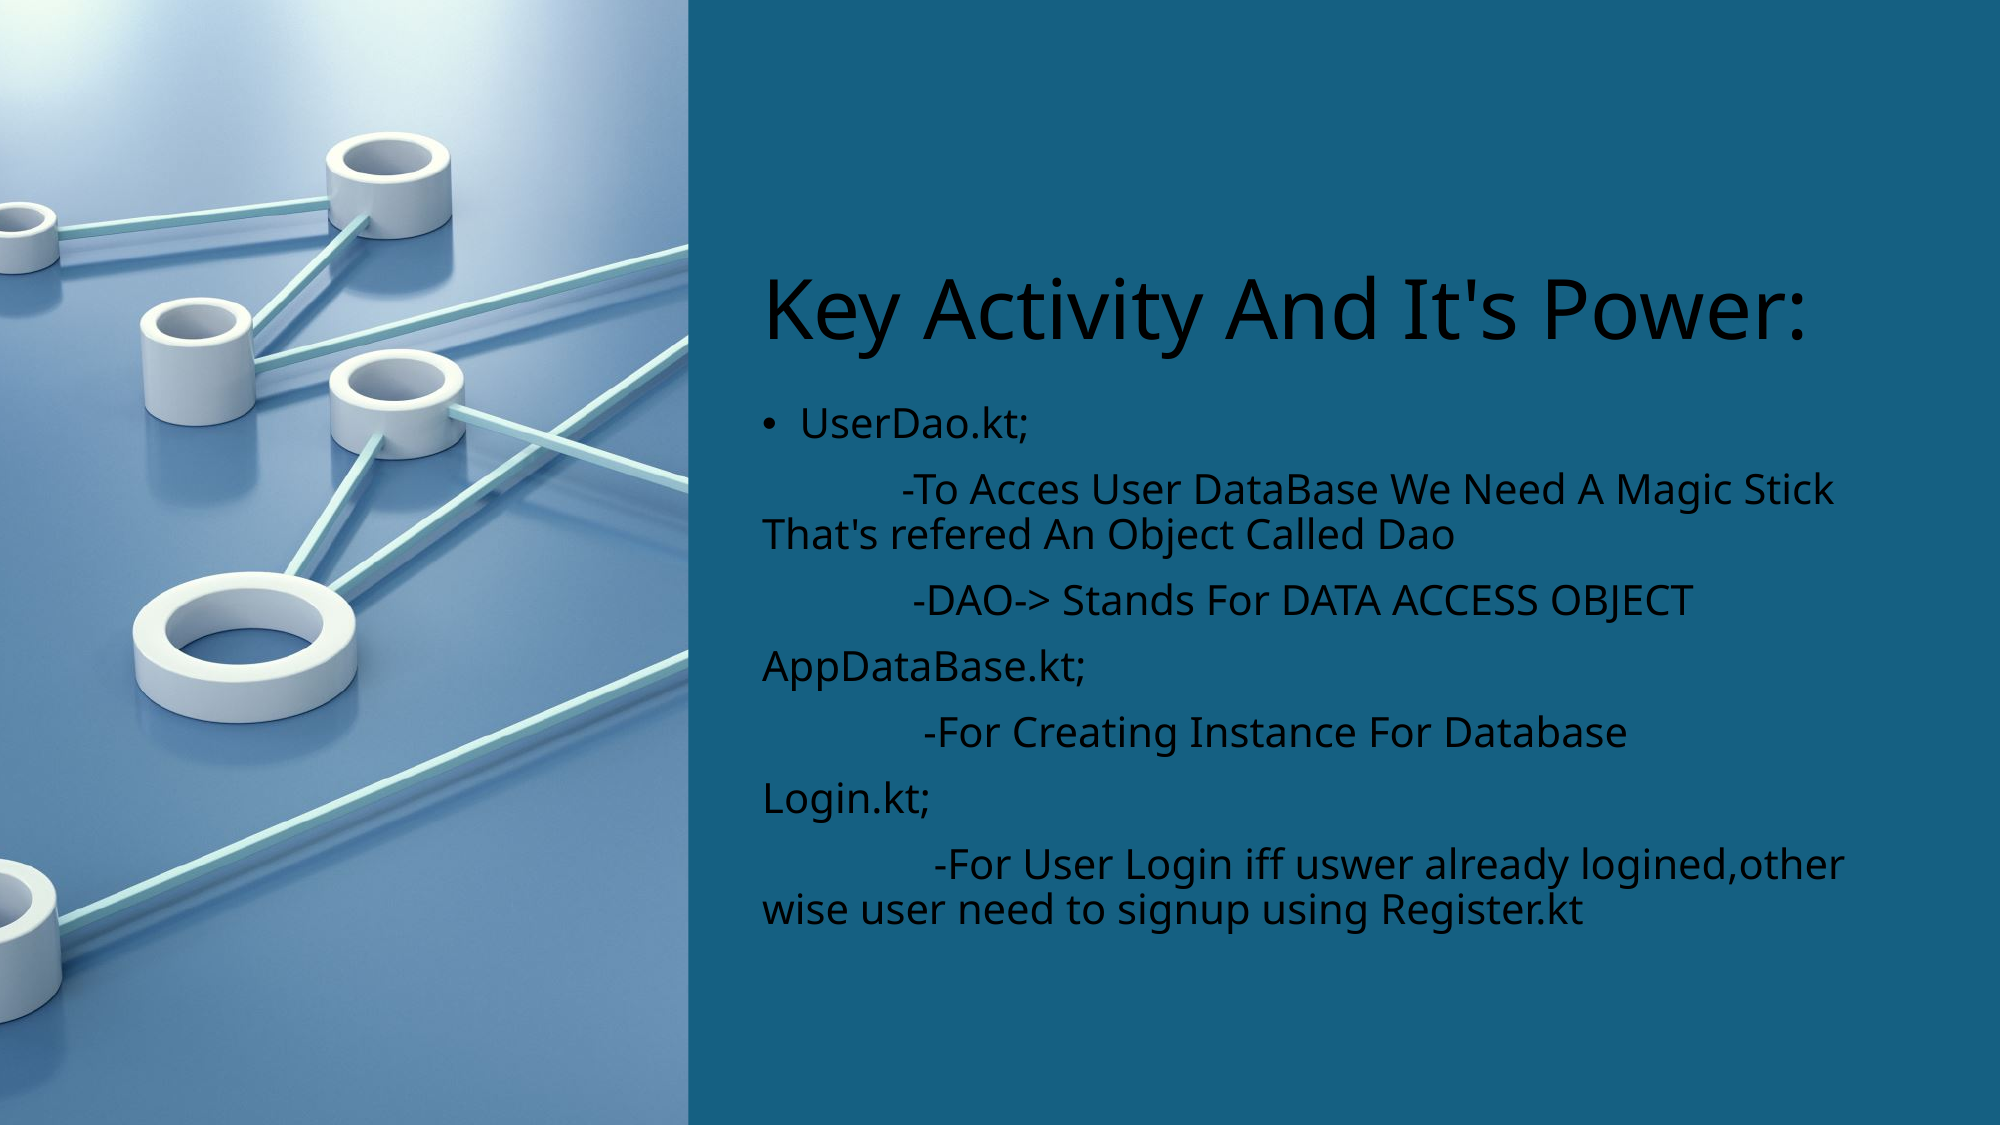

# Key Activity And It's Power:
UserDao.kt;
 -To Acces User DataBase We Need A Magic Stick That's refered An Object Called Dao
 -DAO-> Stands For DATA ACCESS OBJECT
AppDataBase.kt;
 -For Creating Instance For Database
Login.kt;
 -For User Login iff uswer already logined,other wise user need to signup using Register.kt